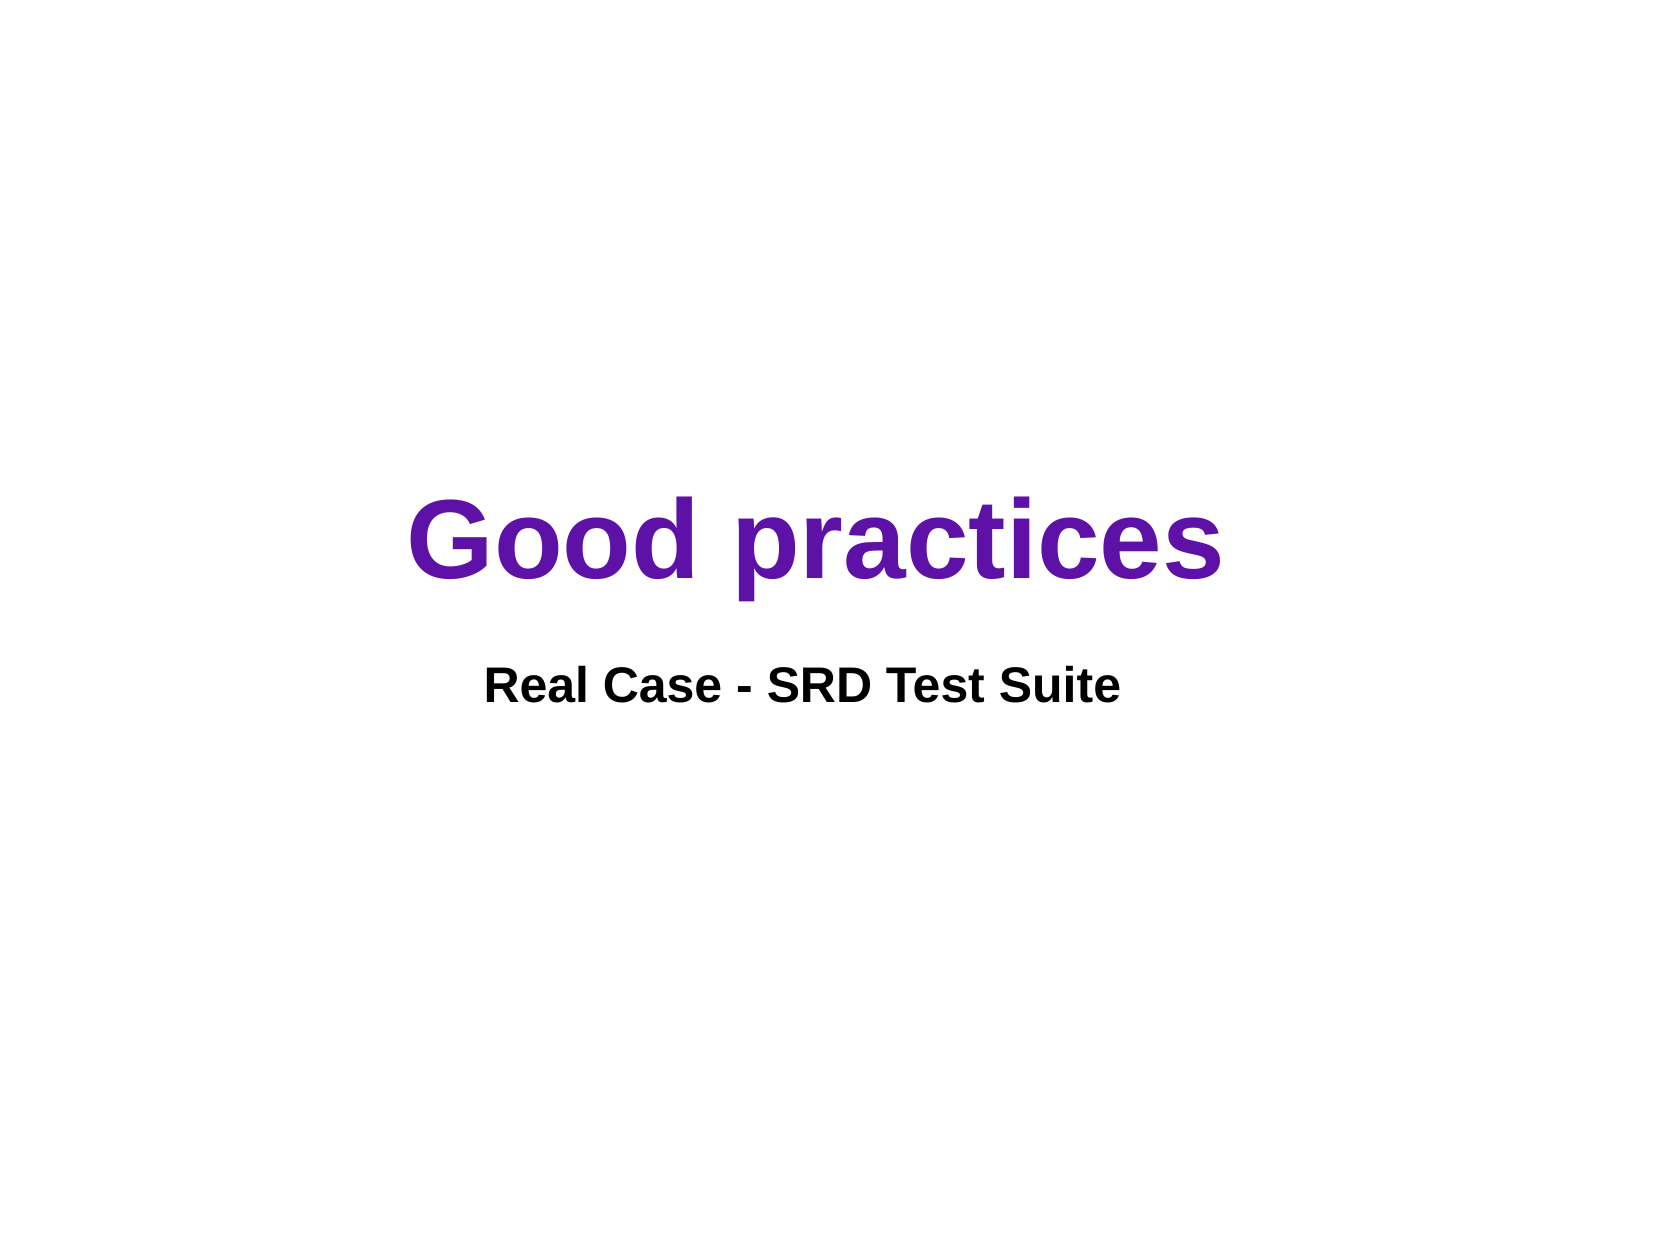

# Good practices
Real Case - SRD Test Suite